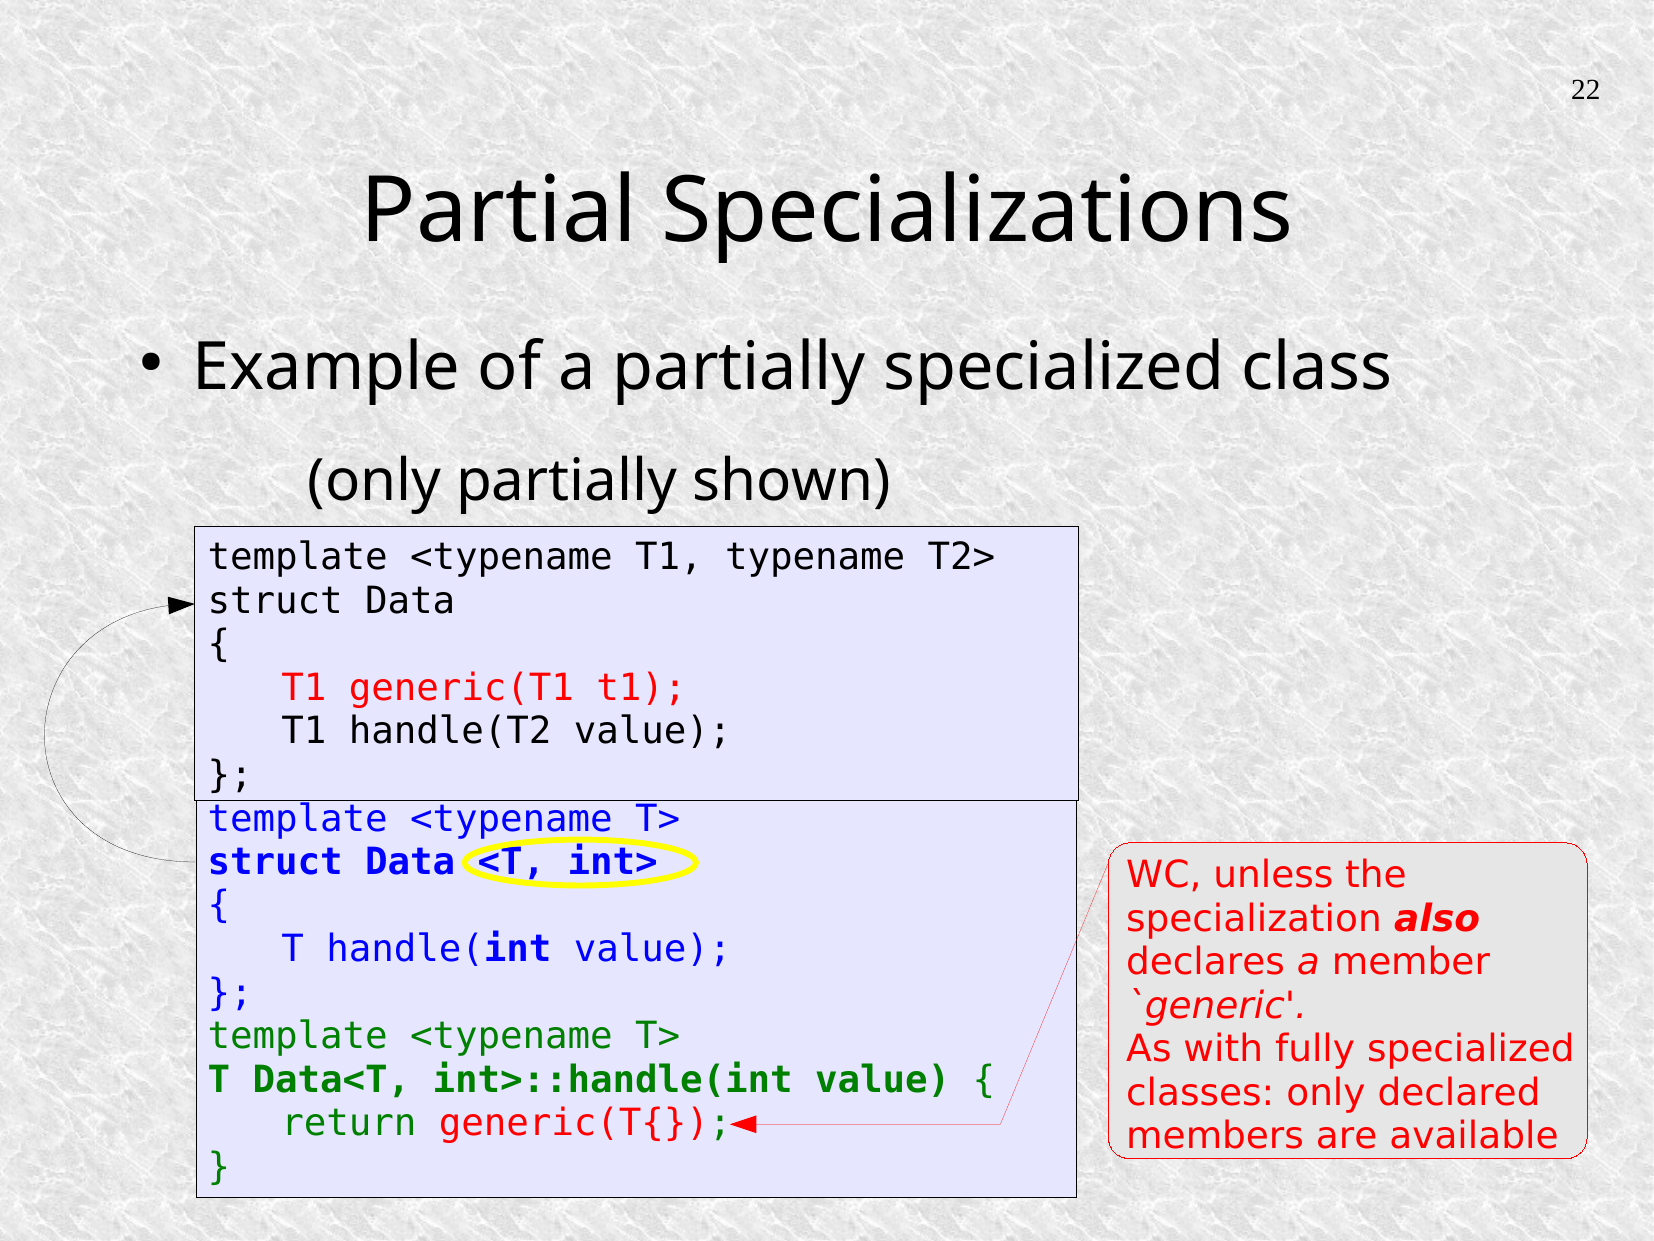

22
# Partial Specializations
Example of a partially specialized class
(only partially shown)
template <typename T1, typename T2>
struct Data
{
	T1 generic(T1 t1);
	T1 handle(T2 value);
};
template <typename T>
struct Data <T, int>
{
	T handle(int value);
};
template <typename T>
T Data<T, int>::handle(int value) {
	return generic(T{});
}
WC, unless the
specialization also
declares a member
`generic'.
As with fully specialized
classes: only declared
members are available